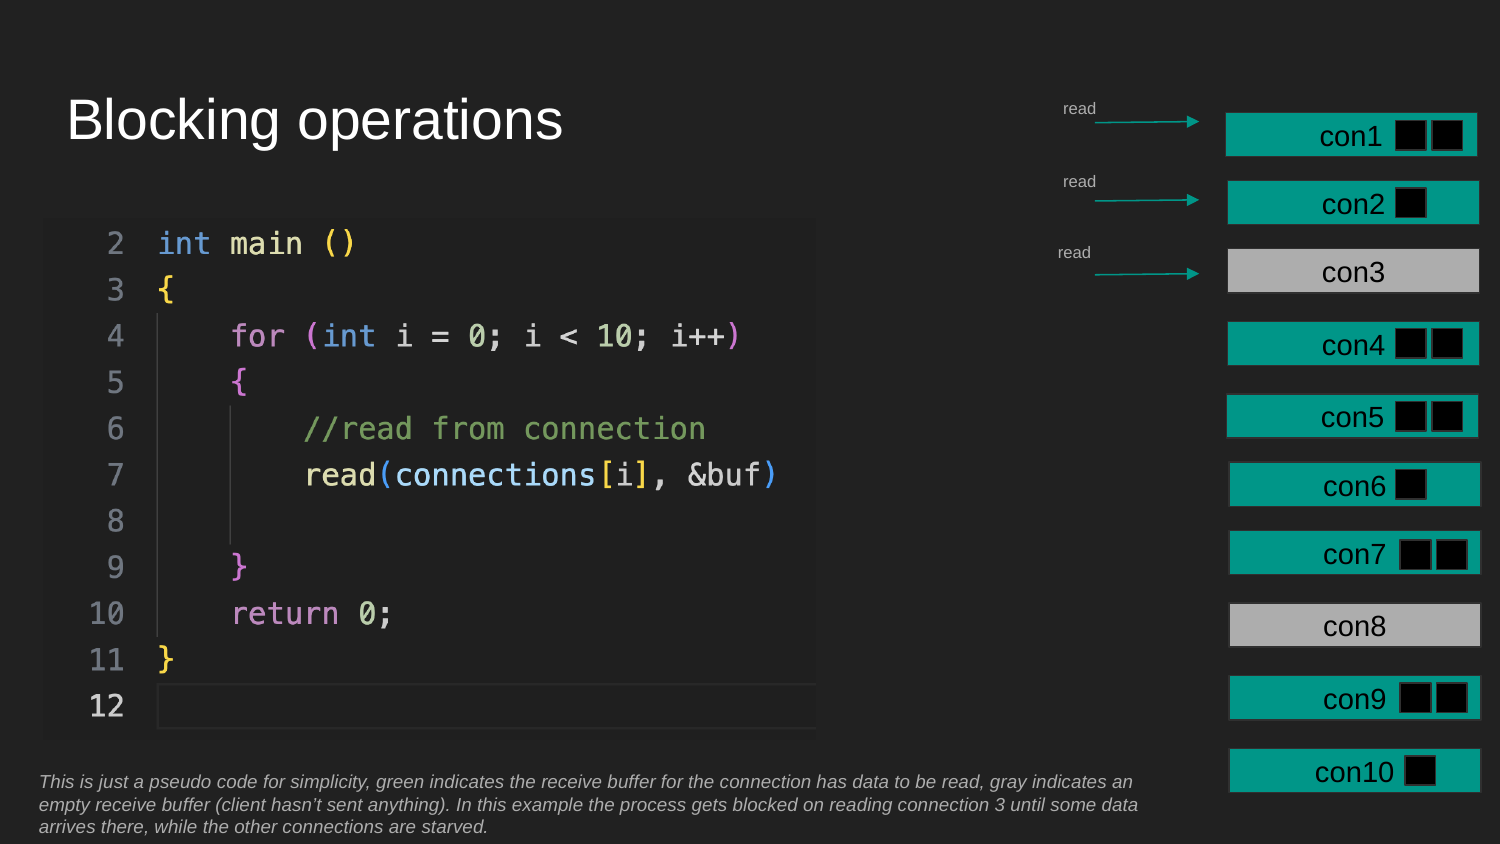

# Blocking operations
read
con1
read
con2
read
con3
con4
con5
con6
con7
con8
con9
con10
This is just a pseudo code for simplicity, green indicates the receive buffer for the connection has data to be read, gray indicates an empty receive buffer (client hasn’t sent anything). In this example the process gets blocked on reading connection 3 until some data arrives there, while the other connections are starved.